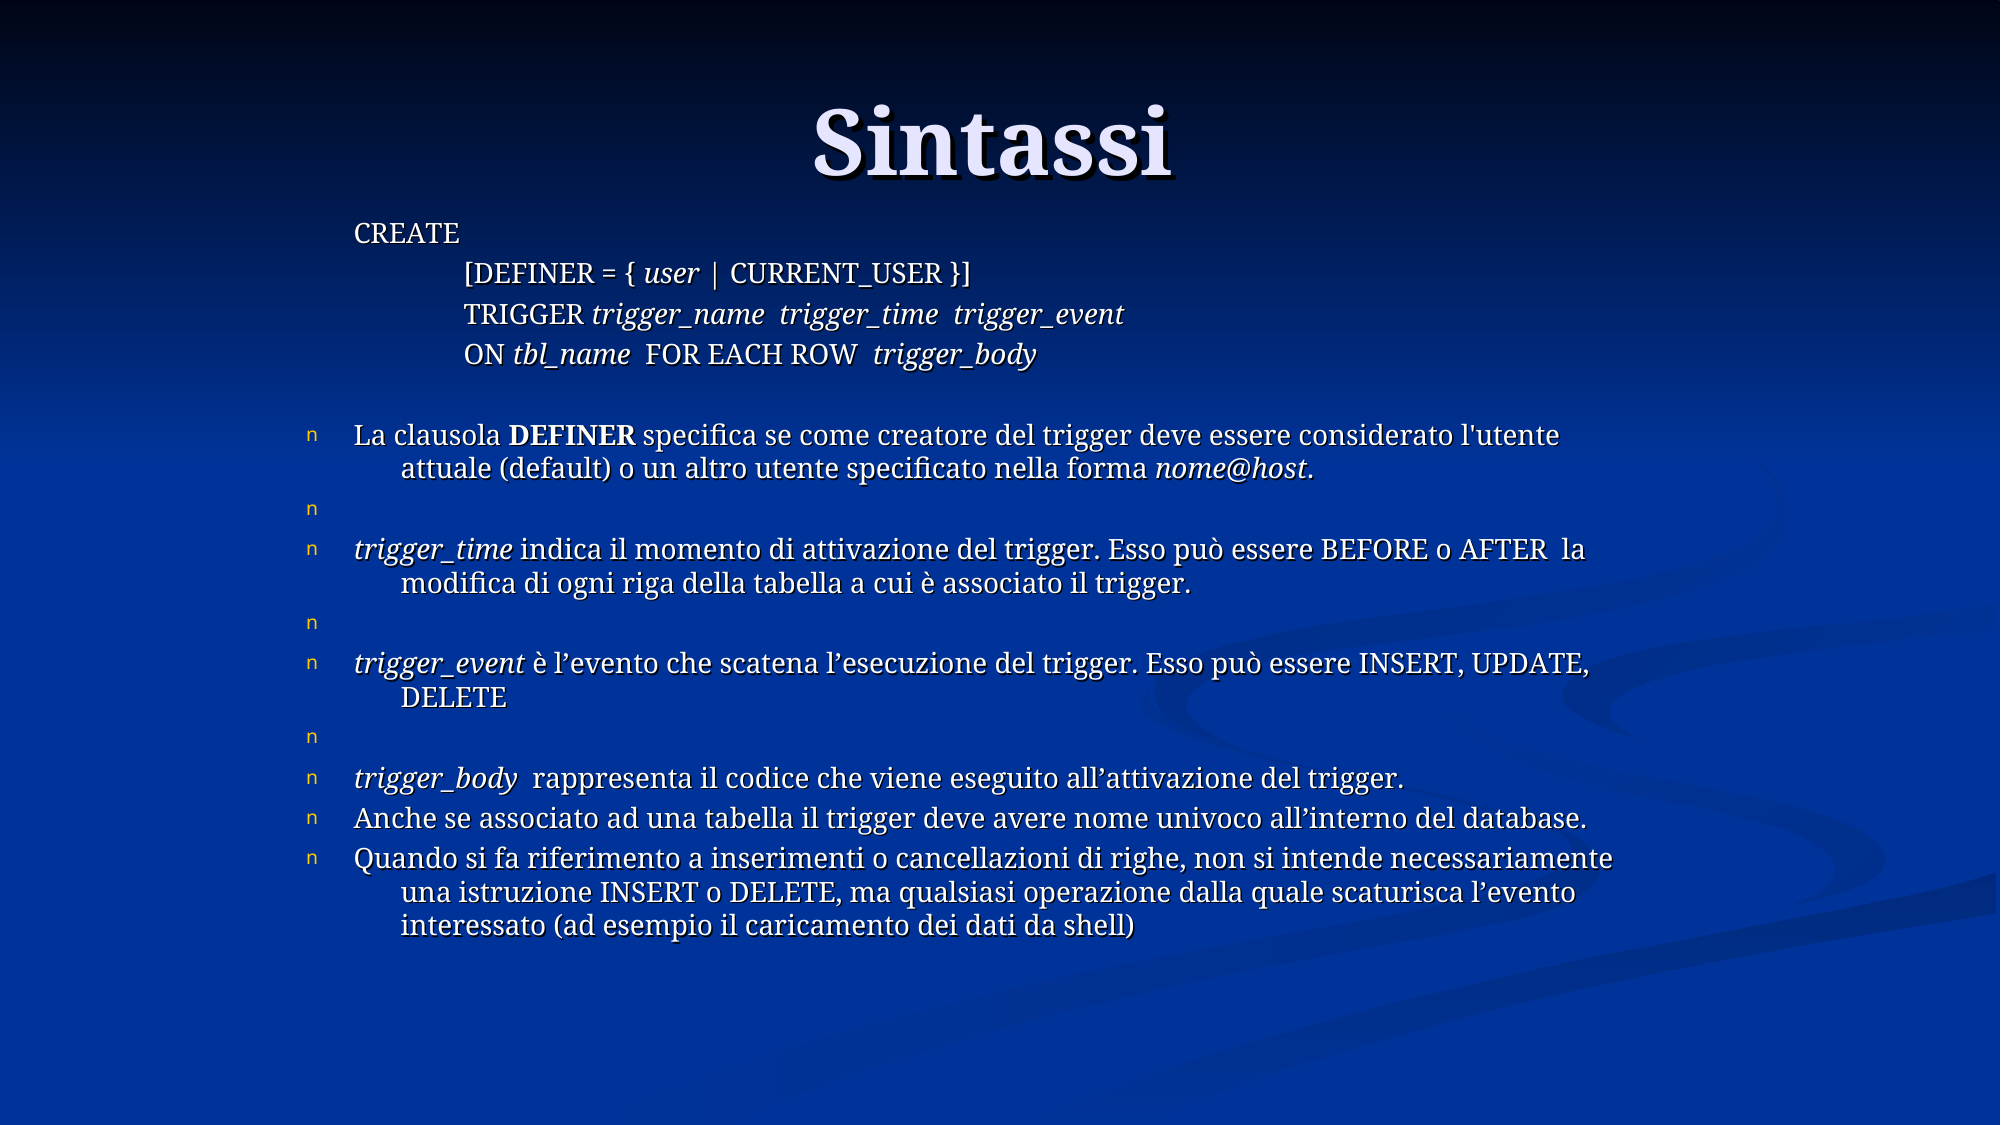

# Sintassi
CREATE
	[DEFINER = { user | CURRENT_USER }]
	TRIGGER trigger_name trigger_time trigger_event
	ON tbl_name FOR EACH ROW trigger_body
La clausola DEFINER specifica se come creatore del trigger deve essere considerato l'utente attuale (default) o un altro utente specificato nella forma nome@host.
trigger_time indica il momento di attivazione del trigger. Esso può essere BEFORE o AFTER la modifica di ogni riga della tabella a cui è associato il trigger.
trigger_event è l’evento che scatena l’esecuzione del trigger. Esso può essere INSERT, UPDATE, DELETE
trigger_body rappresenta il codice che viene eseguito all’attivazione del trigger.
Anche se associato ad una tabella il trigger deve avere nome univoco all’interno del database.
Quando si fa riferimento a inserimenti o cancellazioni di righe, non si intende necessariamente una istruzione INSERT o DELETE, ma qualsiasi operazione dalla quale scaturisca l’evento interessato (ad esempio il caricamento dei dati da shell)